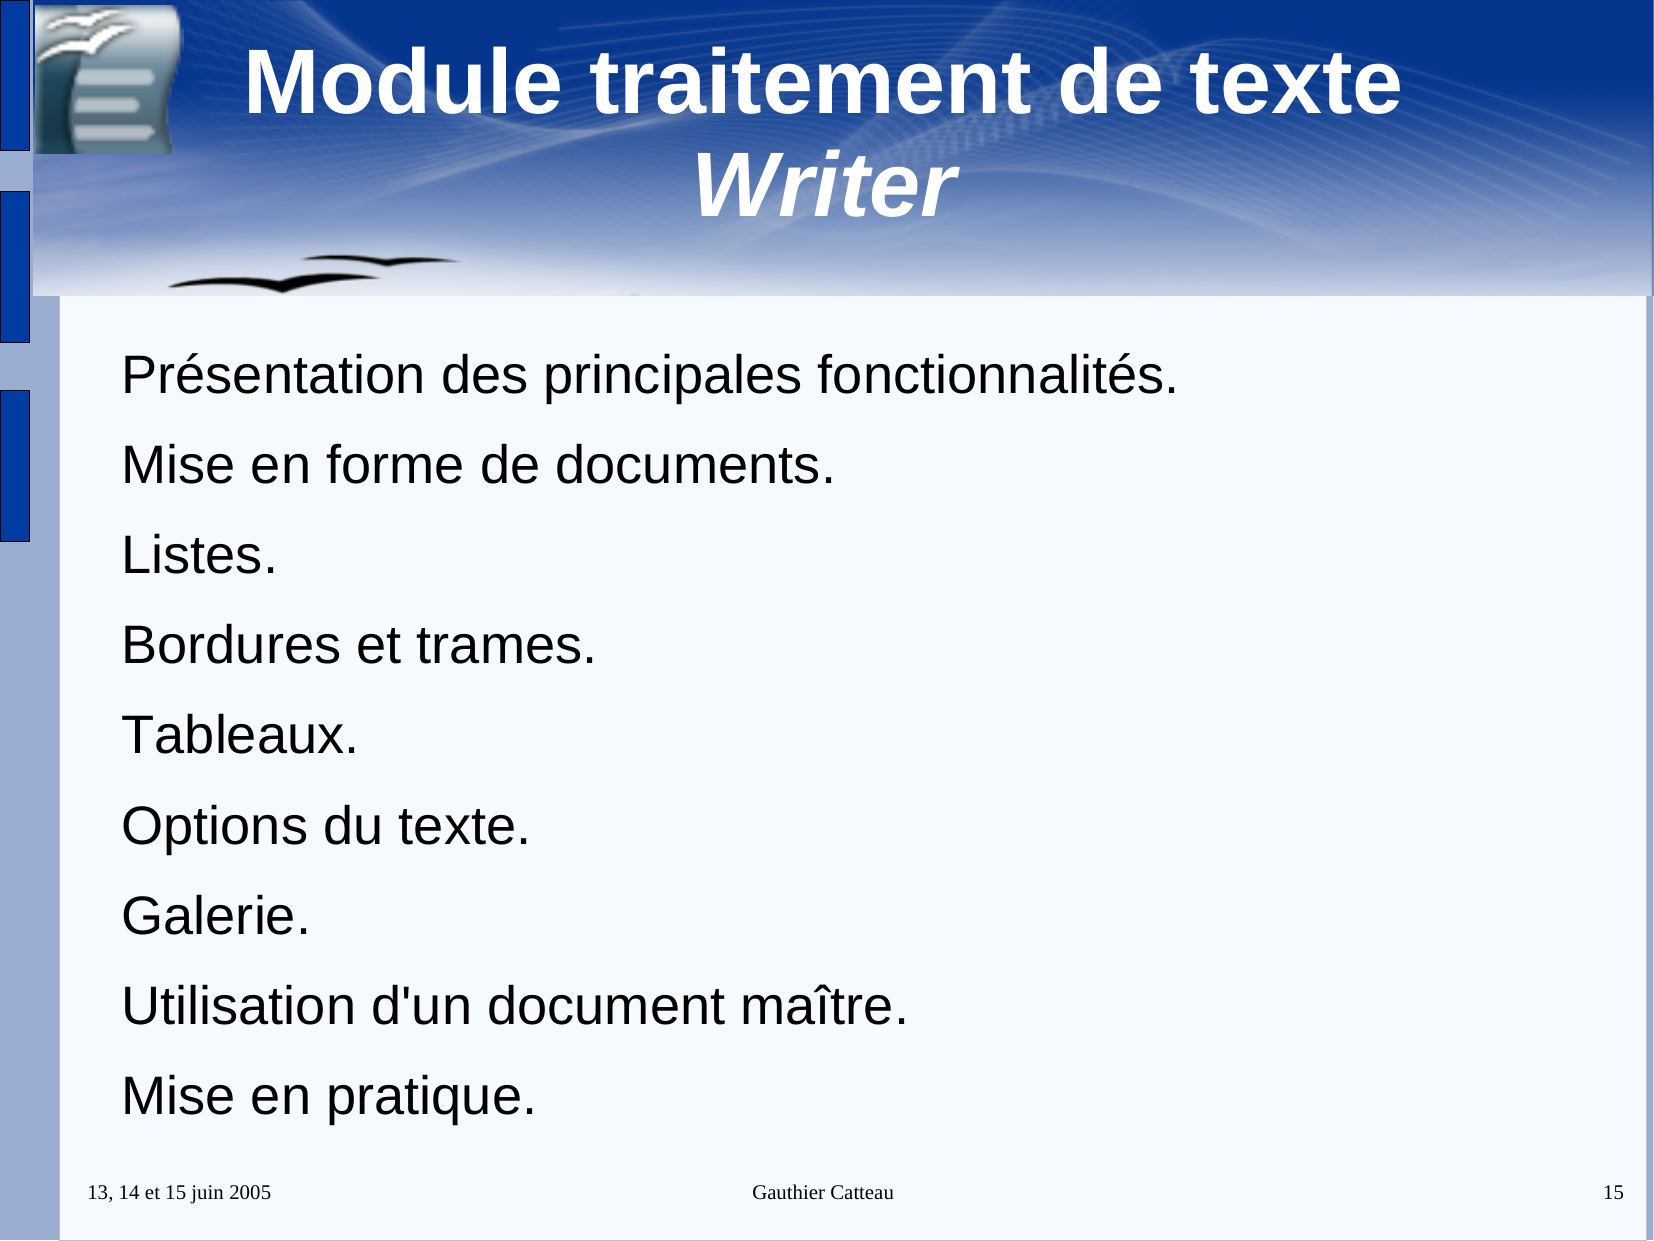

# Module traitement de texte Writer
Présentation des principales fonctionnalités.
Mise en forme de documents.
Listes.
Bordures et trames.
Tableaux.
Options du texte.
Galerie.
Utilisation d'un document maître.
Mise en pratique.
Gauthier Catteau